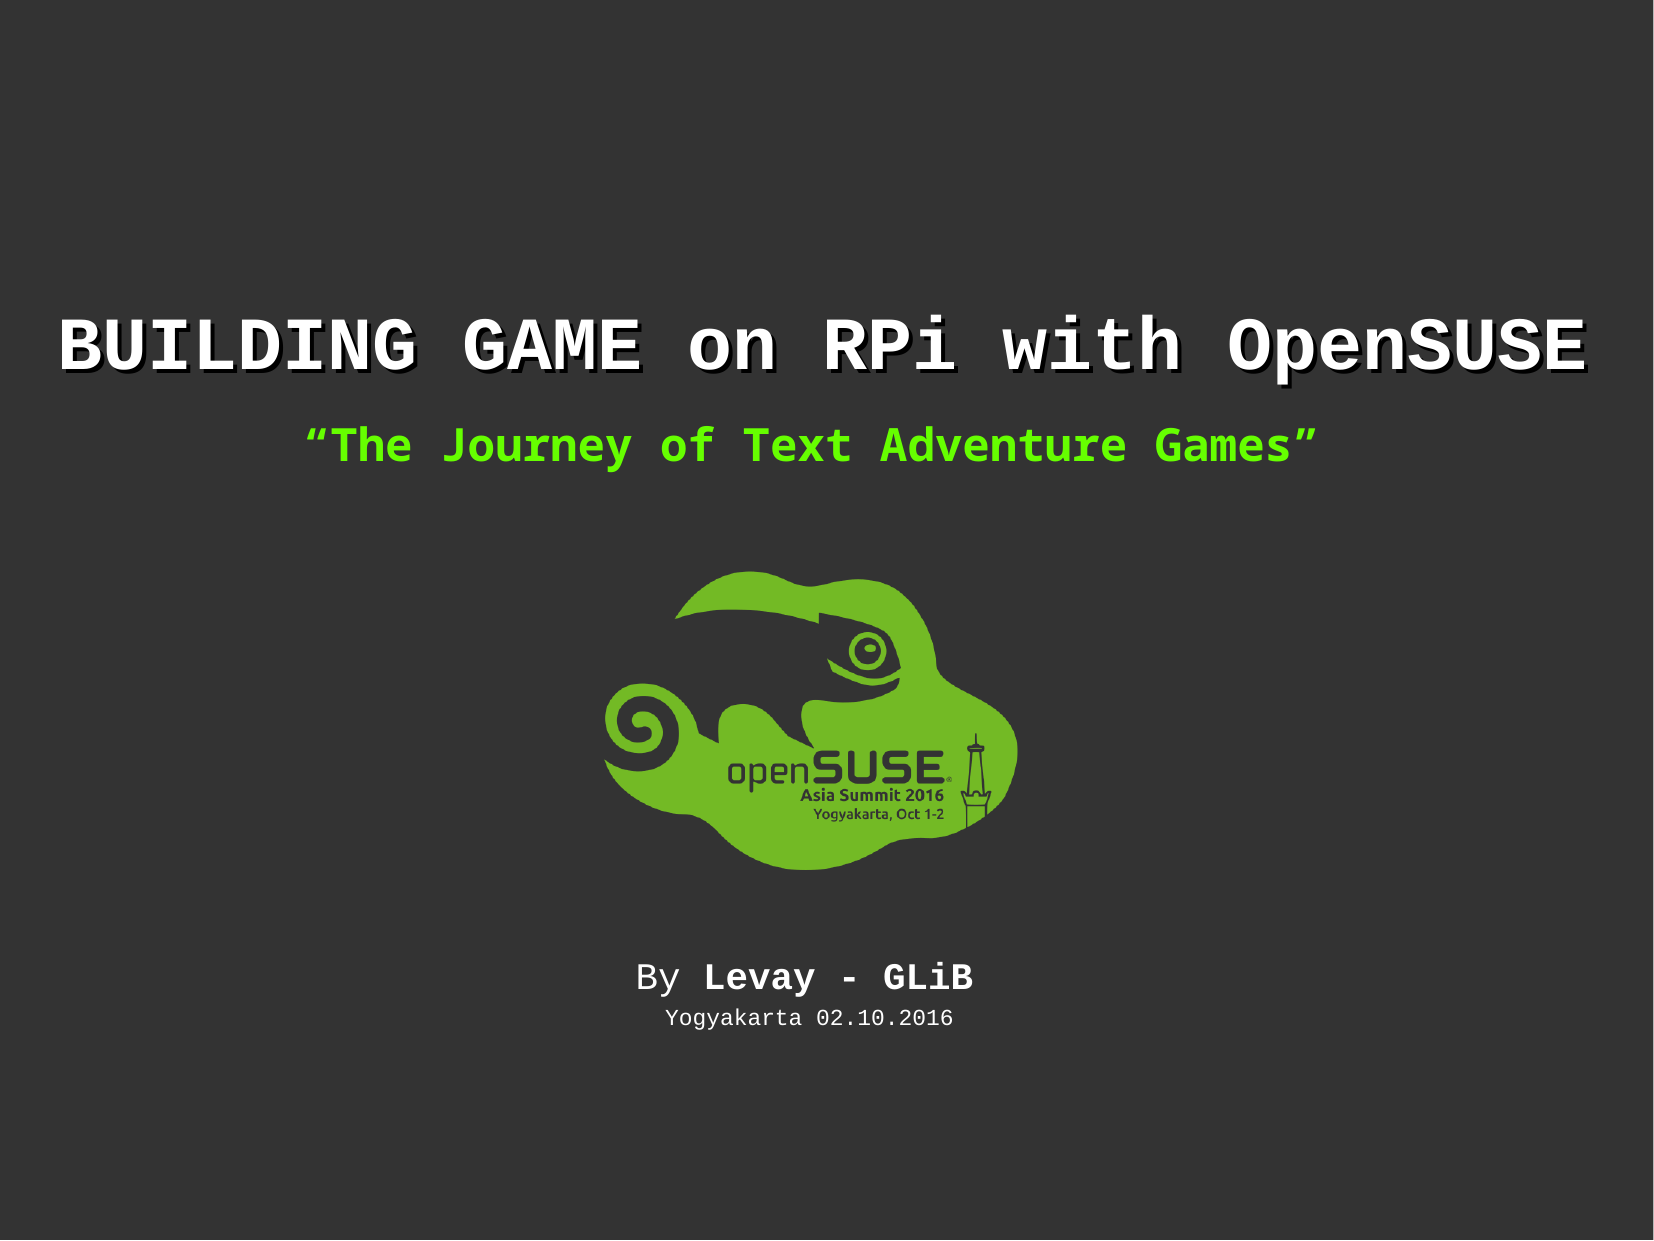

BUILDING GAME on RPi with OpenSUSE
 “The Journey of Text Adventure Games”
By Levay - GLiB
Yogyakarta 02.10.2016